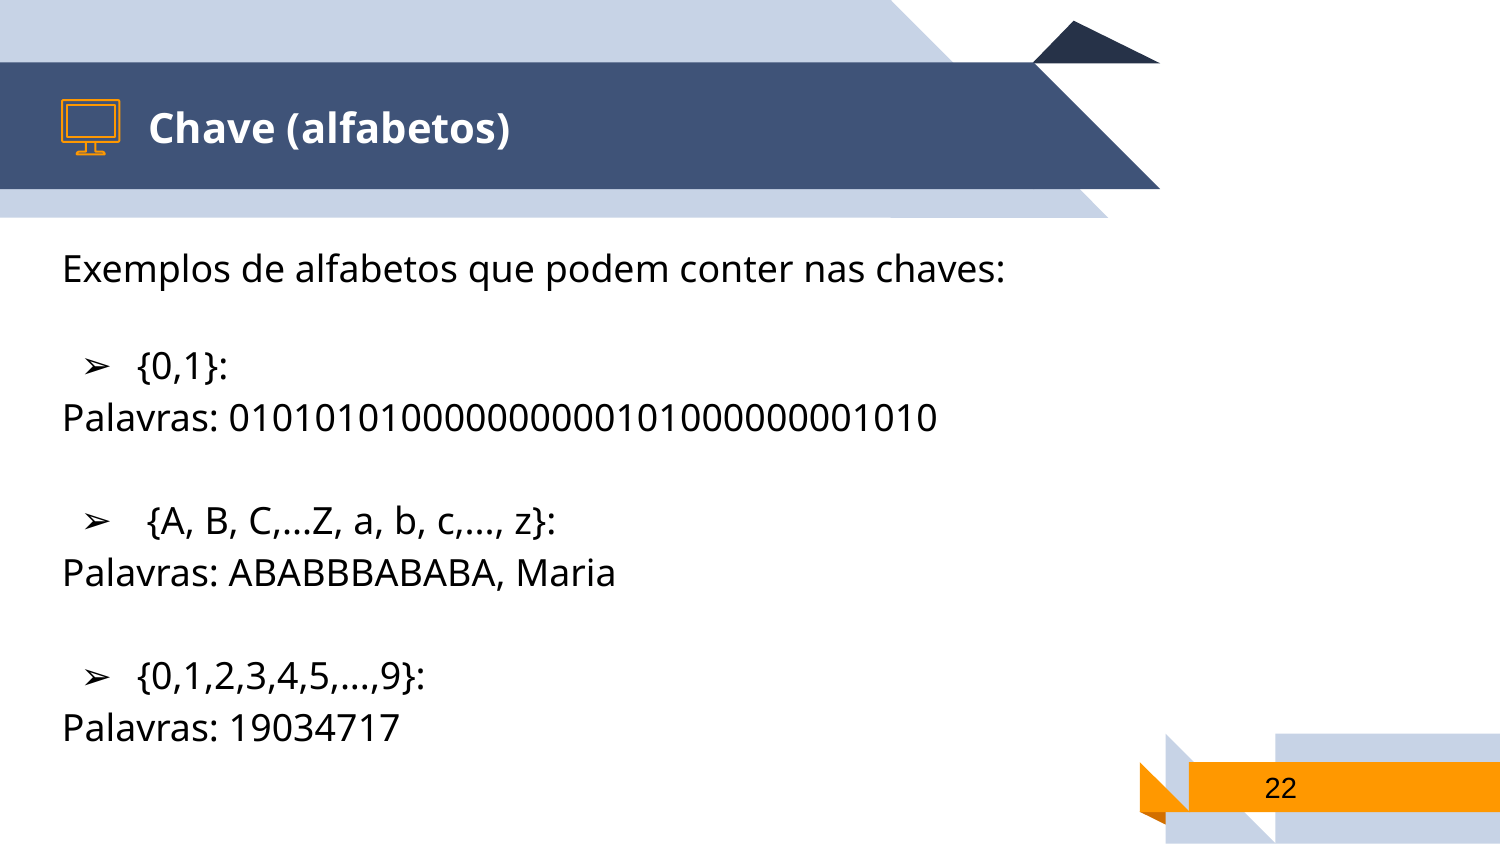

# Chave (alfabetos)
Exemplos de alfabetos que podem conter nas chaves:
{0,1}:
Palavras: 010101010000000000101000000001010
 {A, B, C,...Z, a, b, c,..., z}:
Palavras: ABABBBABABA, Maria
{0,1,2,3,4,5,...,9}:
Palavras: 19034717